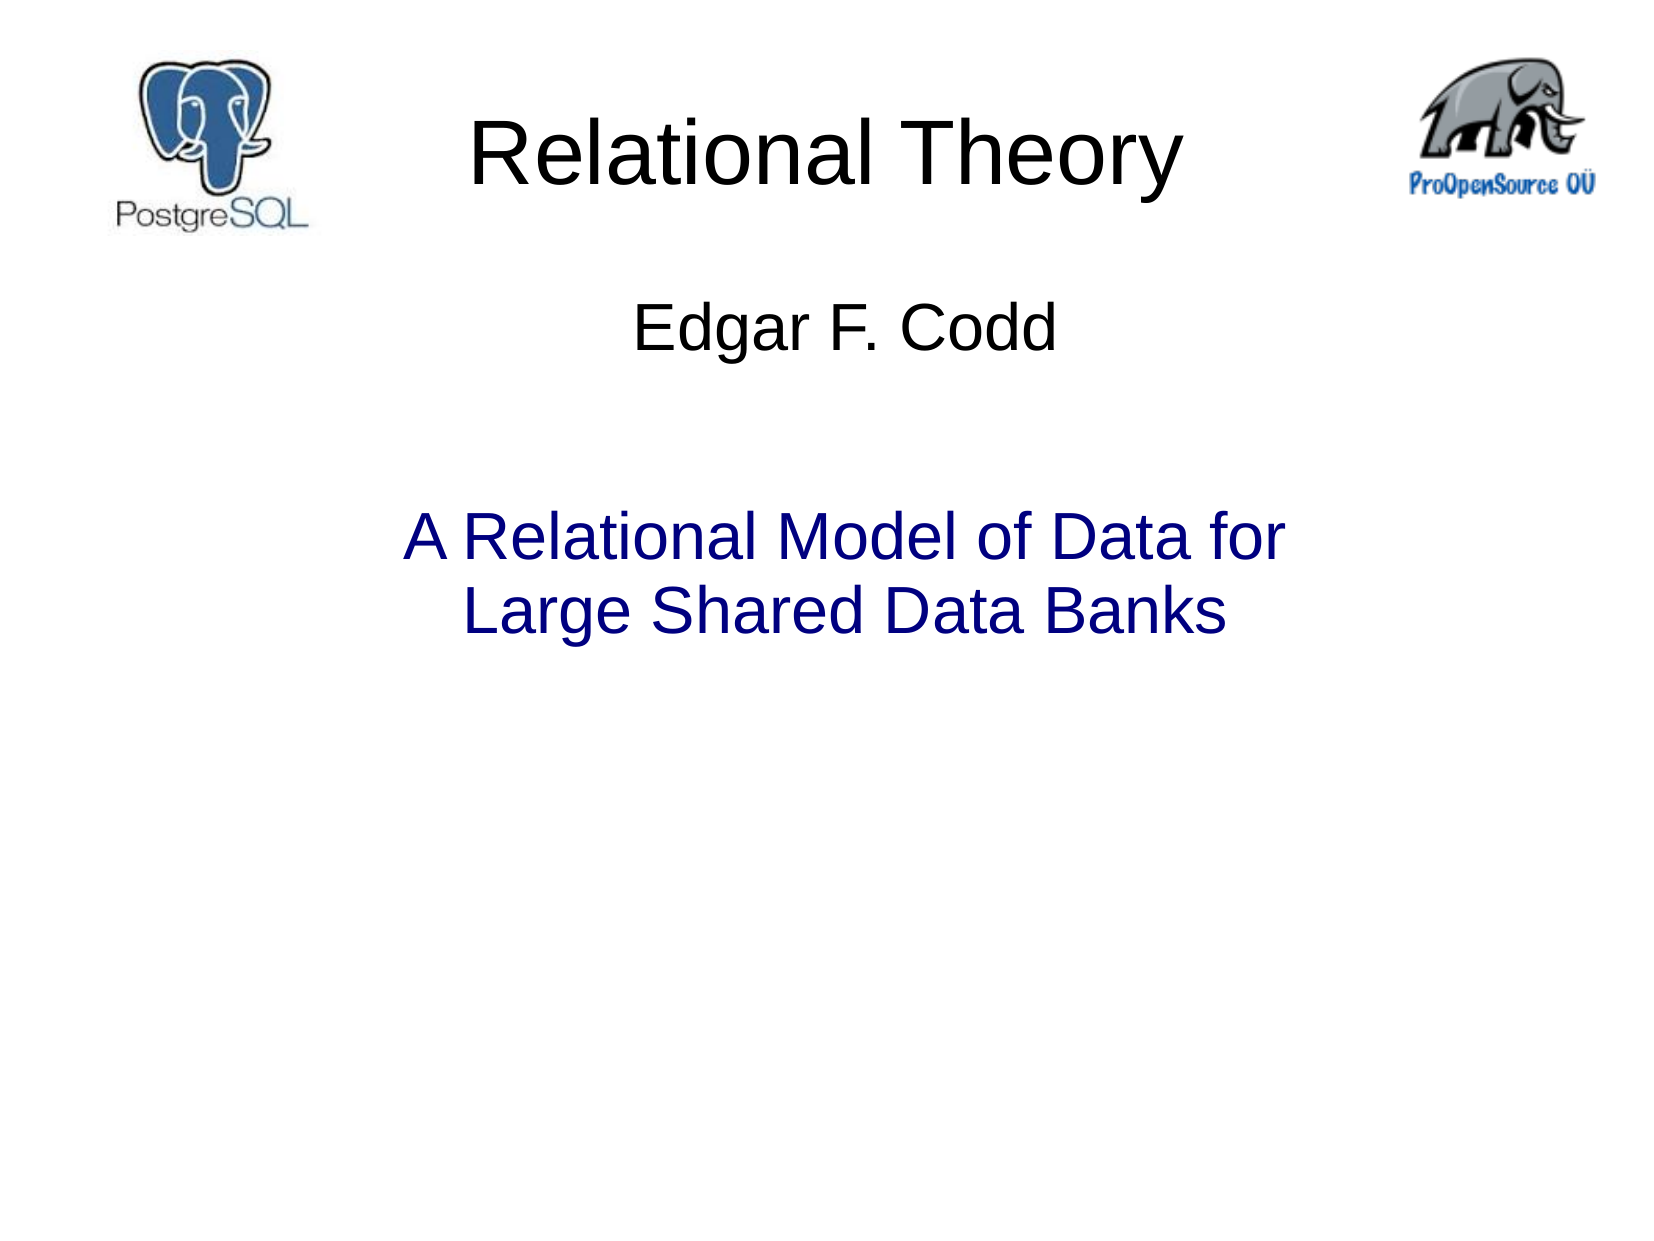

# Relational Theory
Edgar F. Codd
A Relational Model of Data for
Large Shared Data Banks